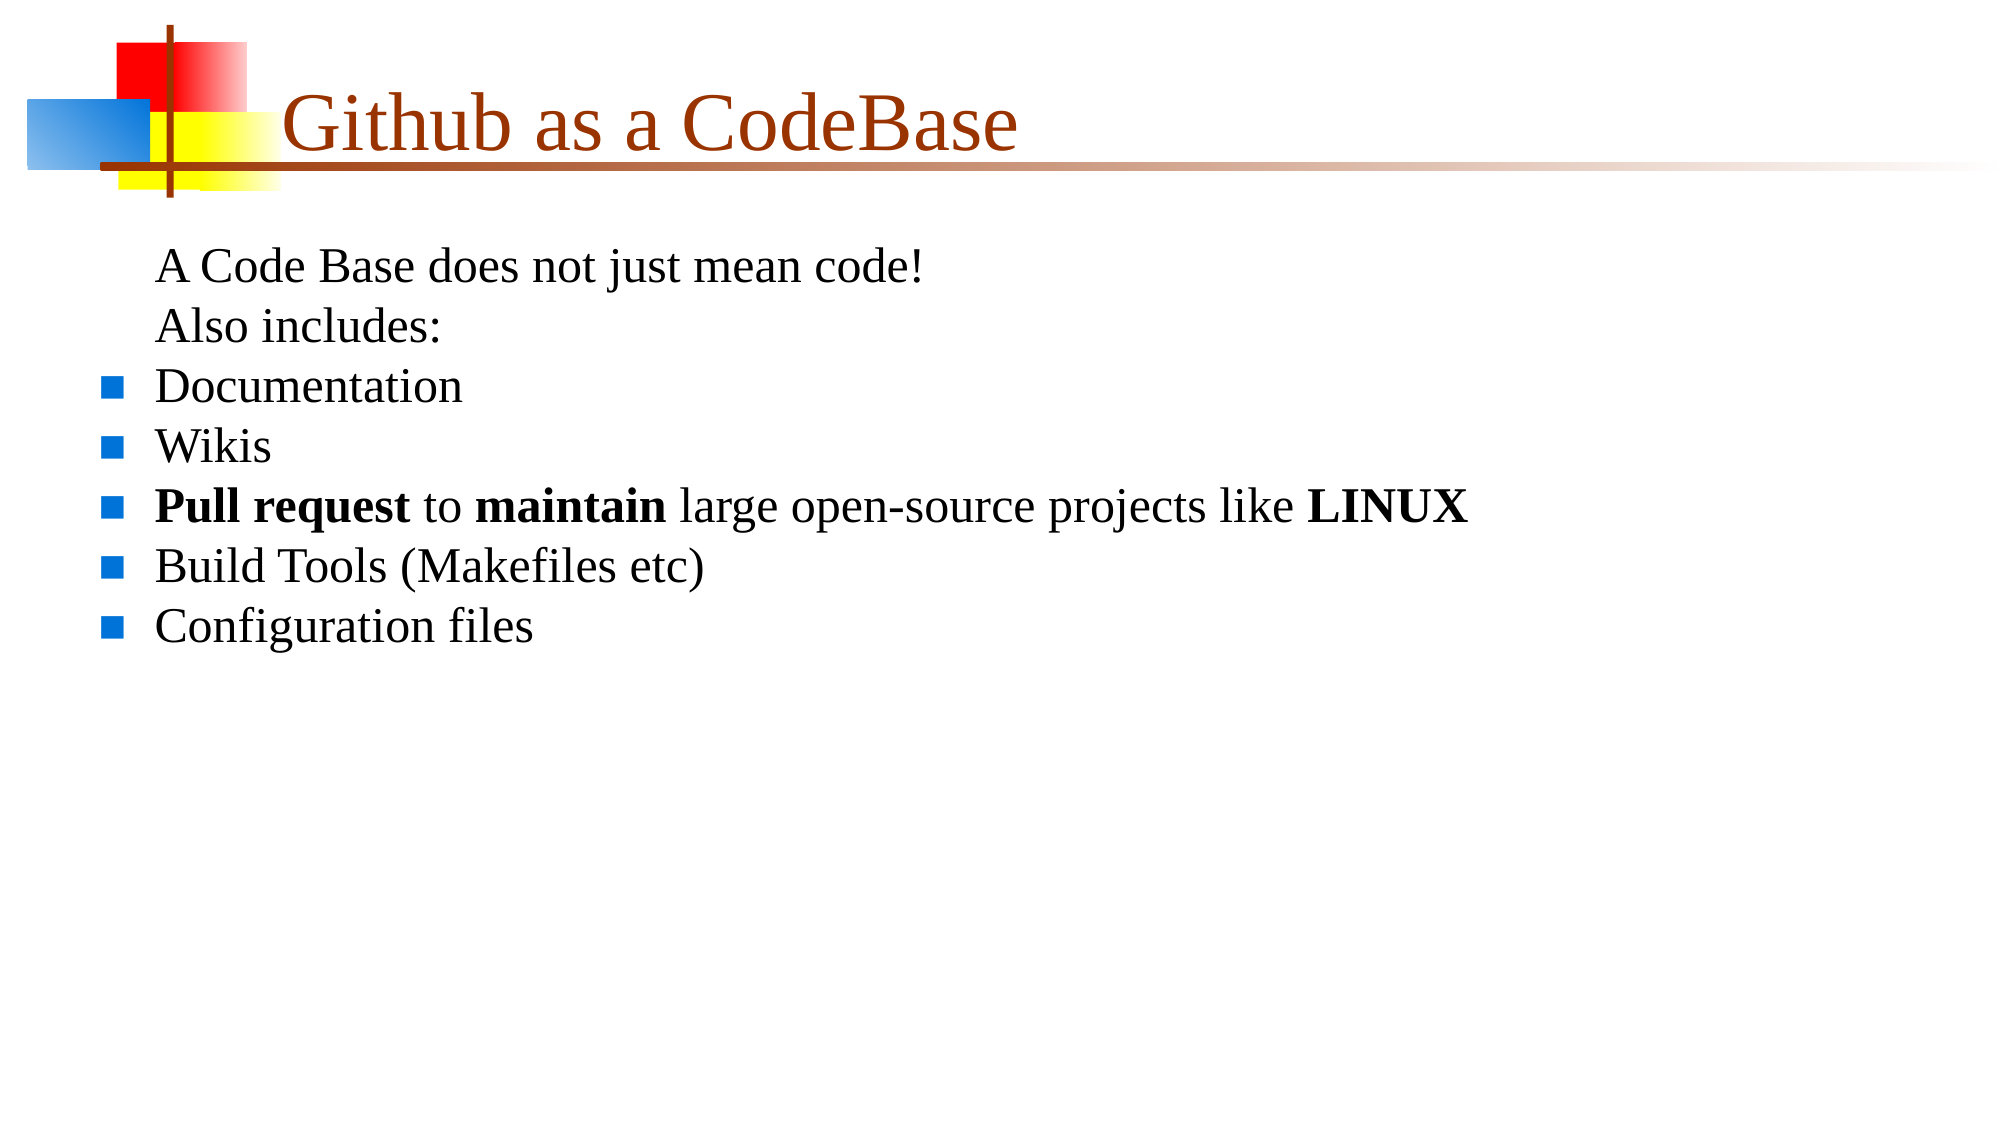

Github as a CodeBase
# A Code Base does not just mean code!
Also includes:
Documentation
Wikis
Pull request to maintain large open-source projects like LINUX
Build Tools (Makefiles etc)
Configuration files